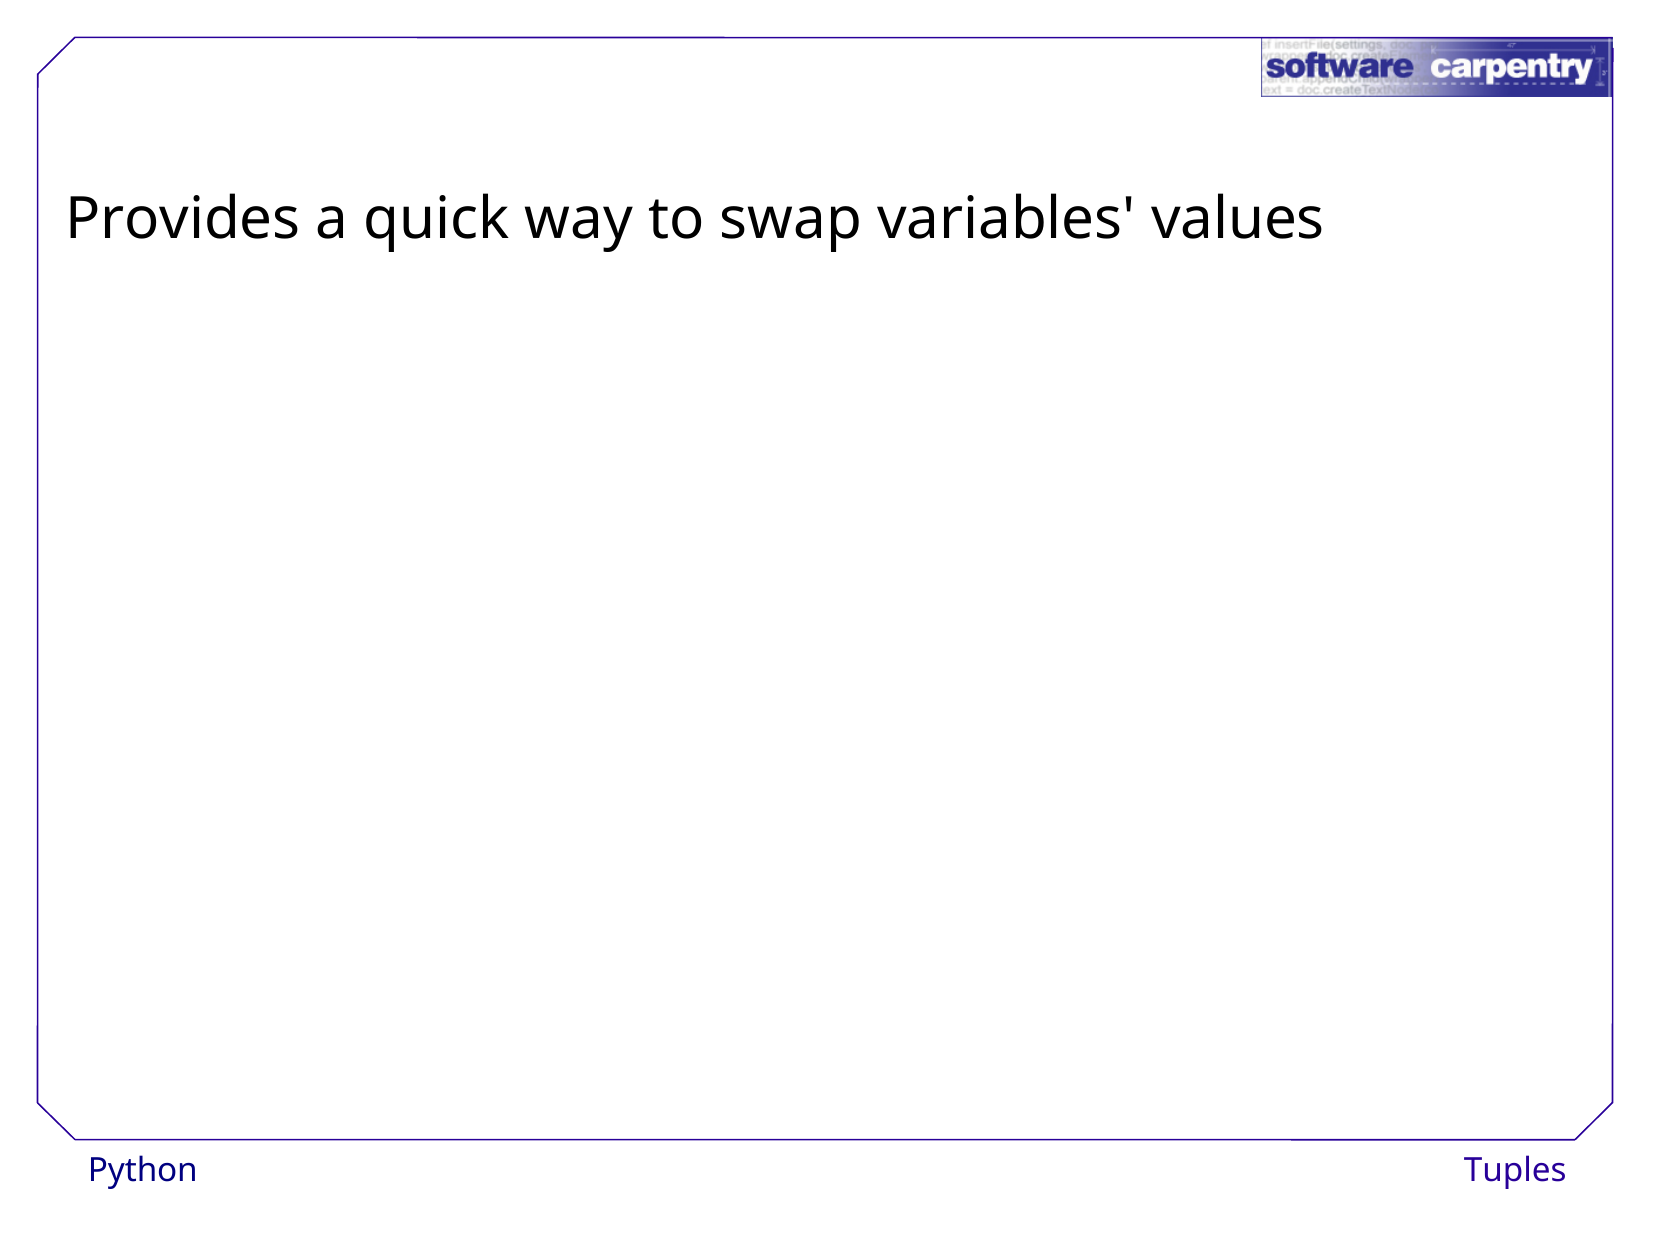

Provides a quick way to swap variables' values